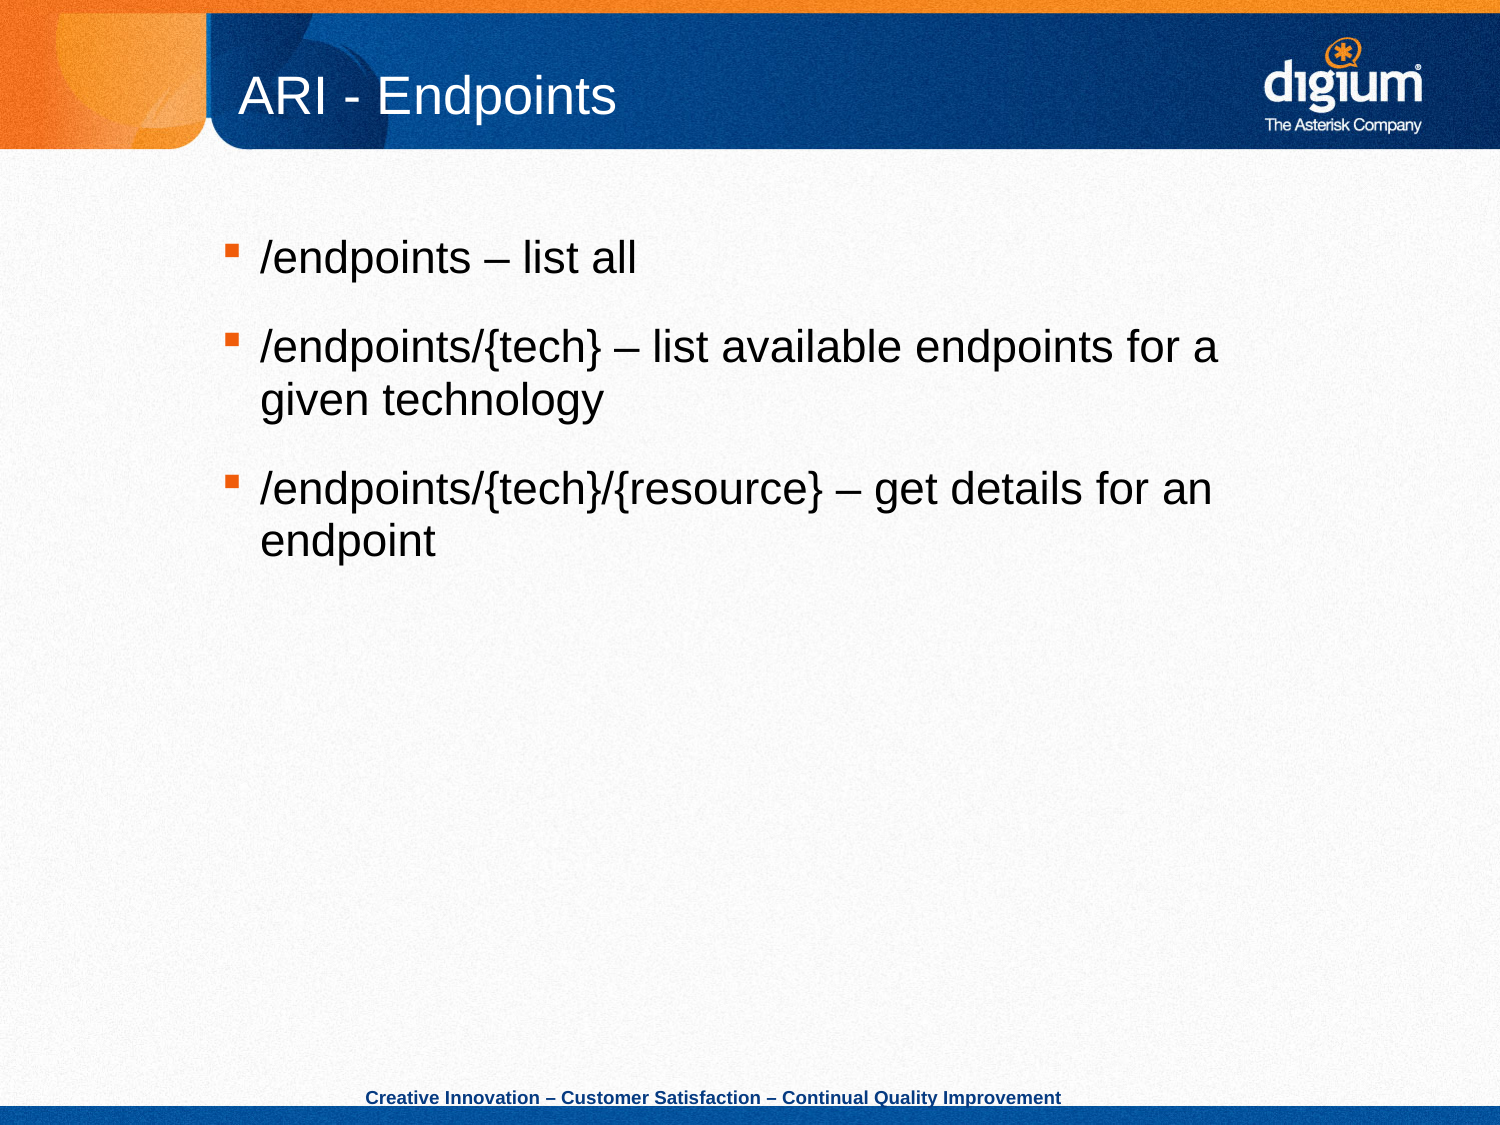

# ARI - Endpoints
/endpoints – list all
/endpoints/{tech} – list available endpoints for a given technology
/endpoints/{tech}/{resource} – get details for an endpoint